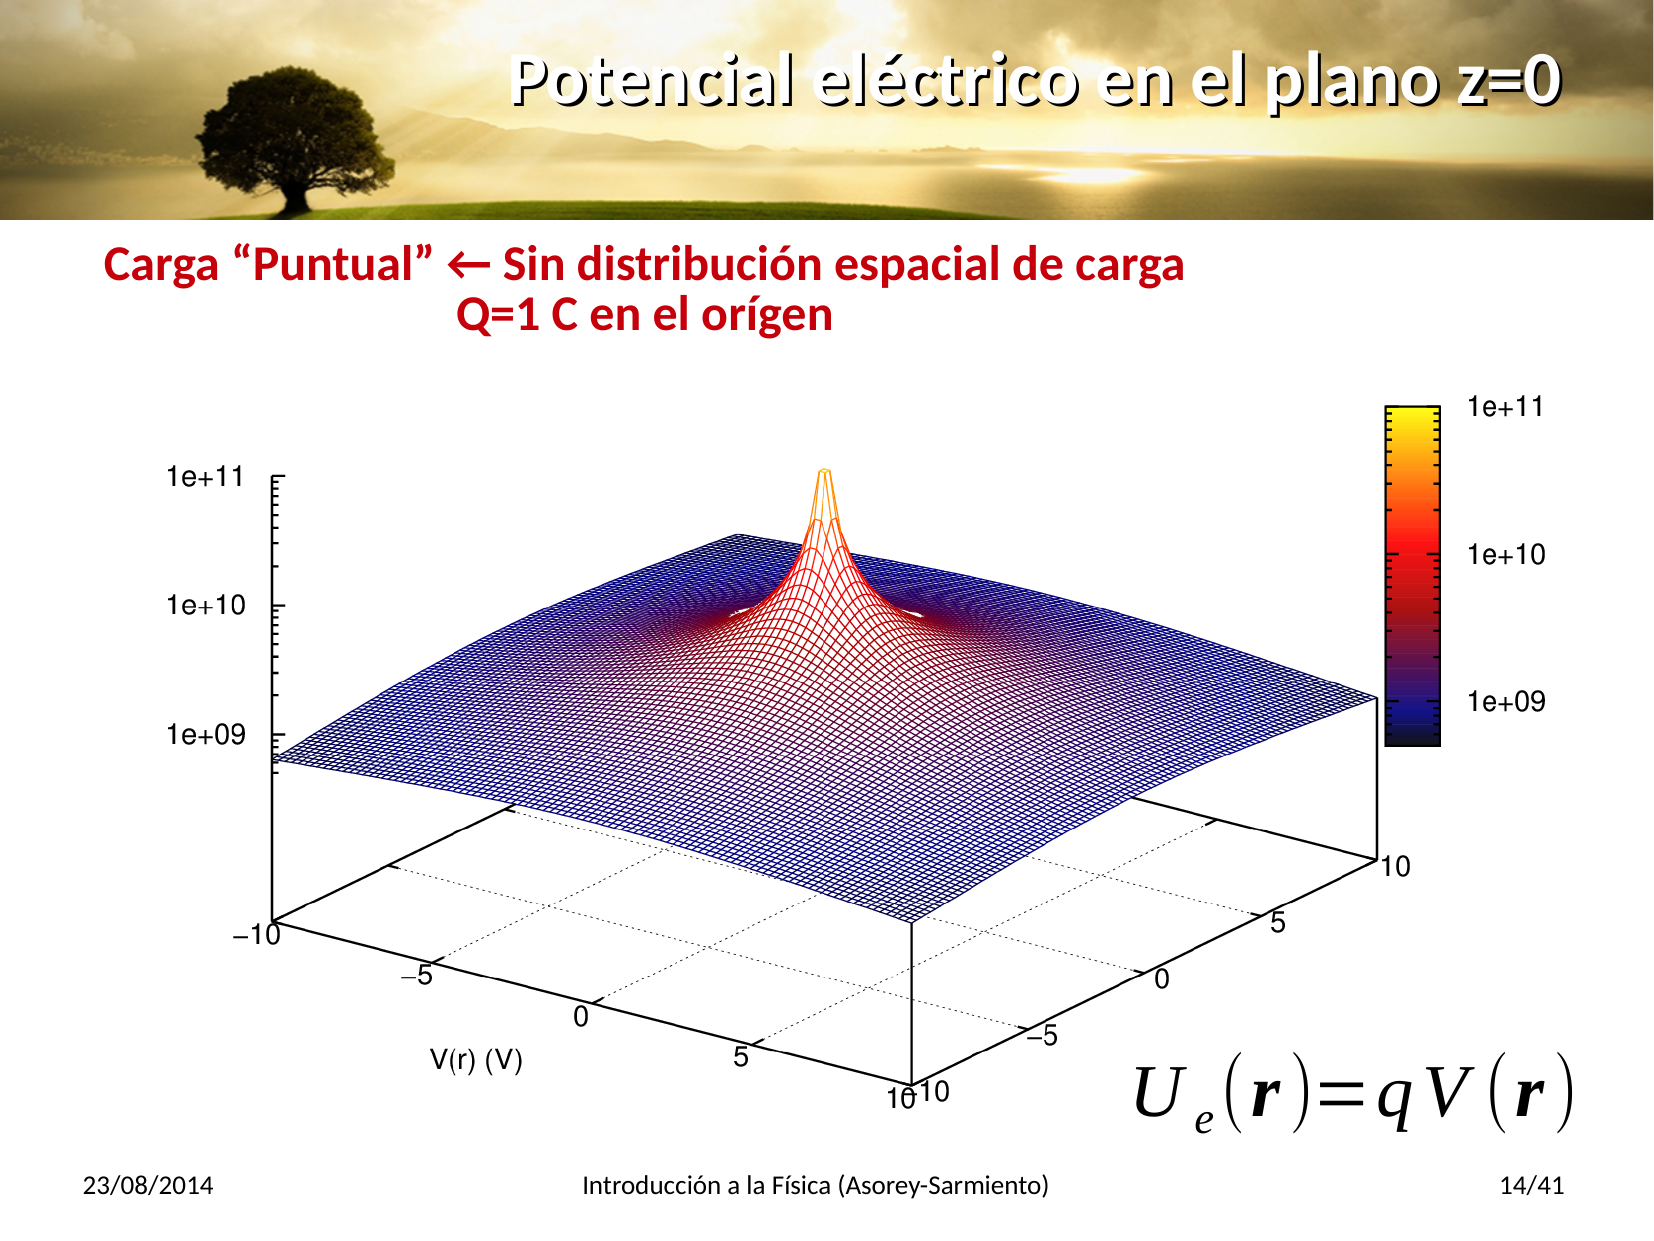

# Potencial eléctrico en el plano z=0
Carga “Puntual” ← Sin distribución espacial de carga
Q=1 C en el orígen
23/08/2014
Introducción a la Física (Asorey-Sarmiento)
14